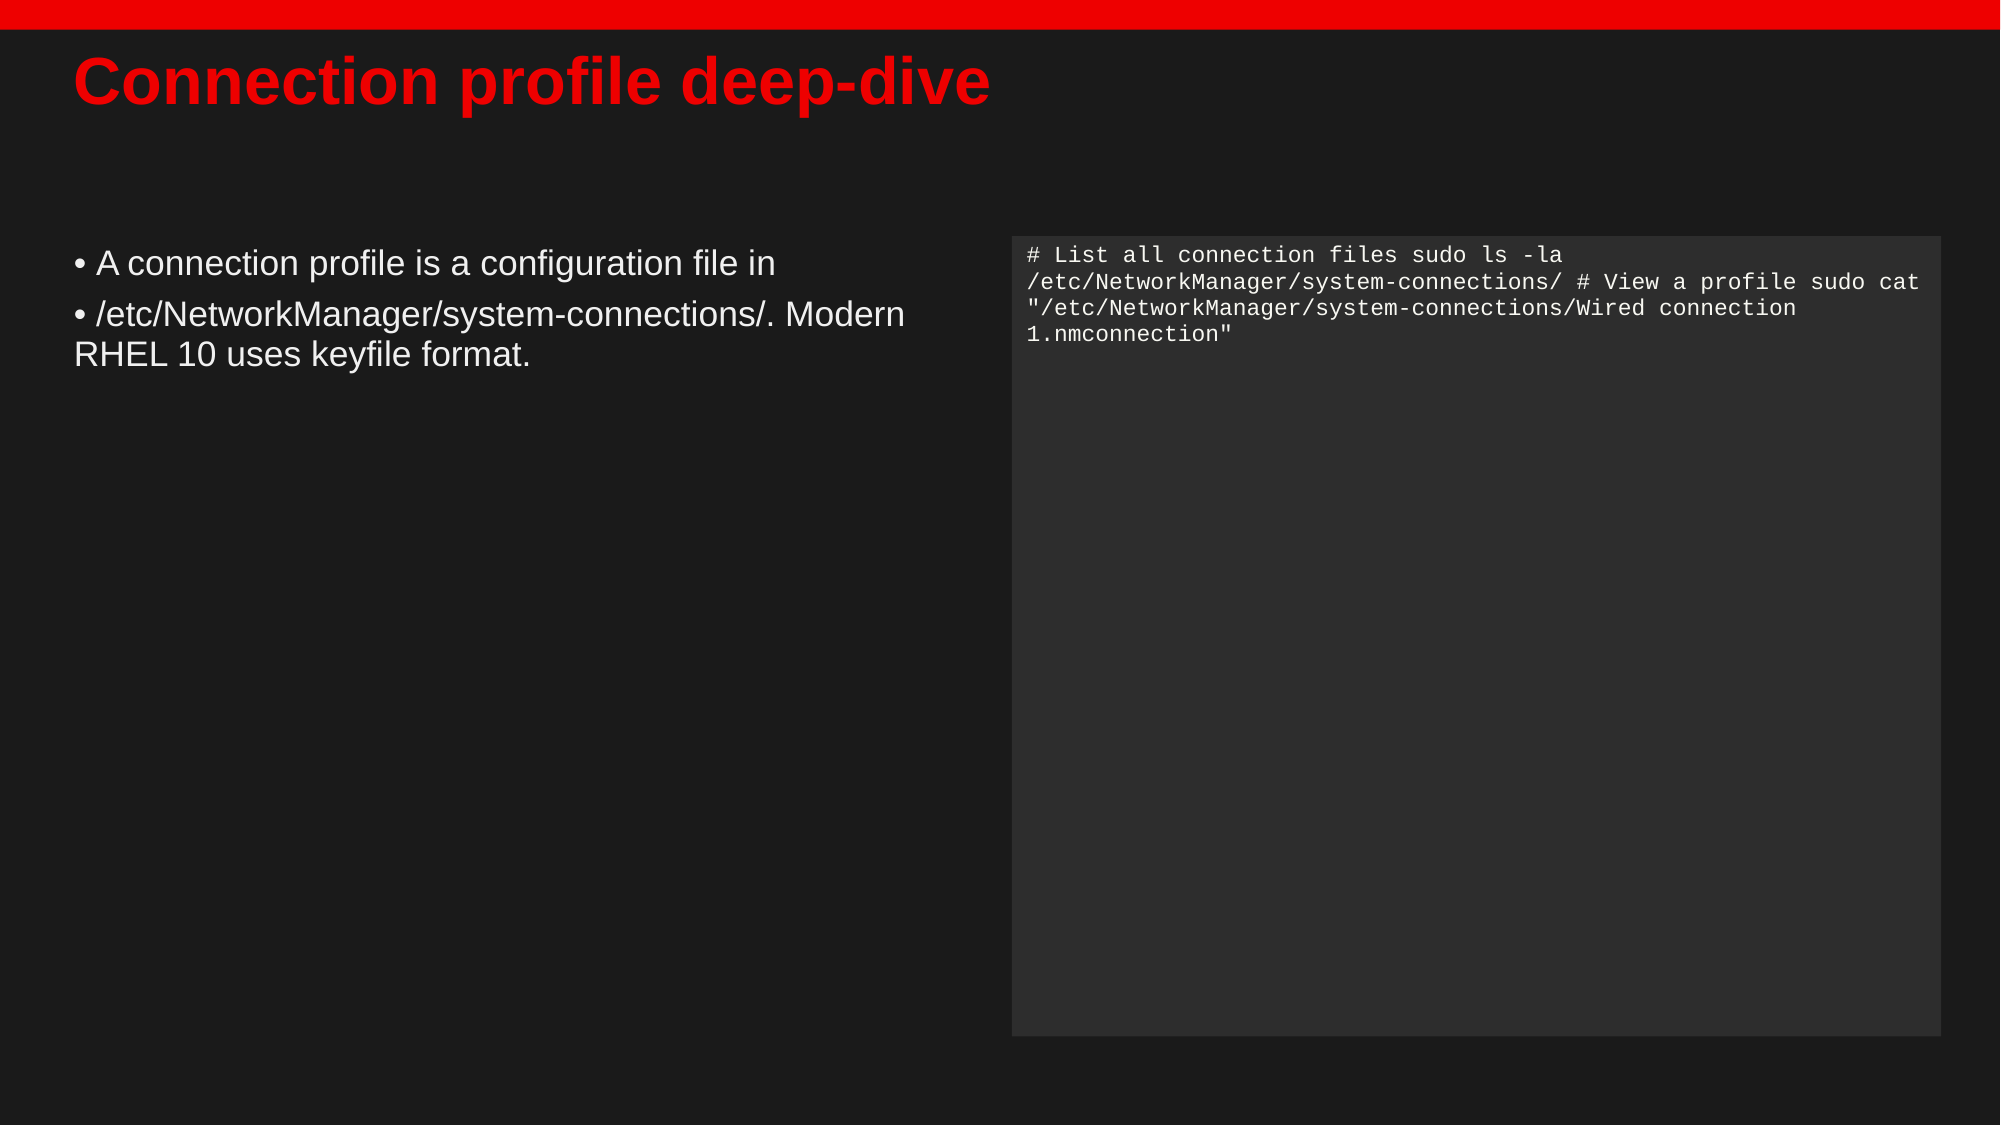

Connection profile deep-dive
• A connection profile is a configuration file in
• /etc/NetworkManager/system-connections/. Modern RHEL 10 uses keyfile format.
# List all connection files sudo ls -la /etc/NetworkManager/system-connections/ # View a profile sudo cat "/etc/NetworkManager/system-connections/Wired connection 1.nmconnection"